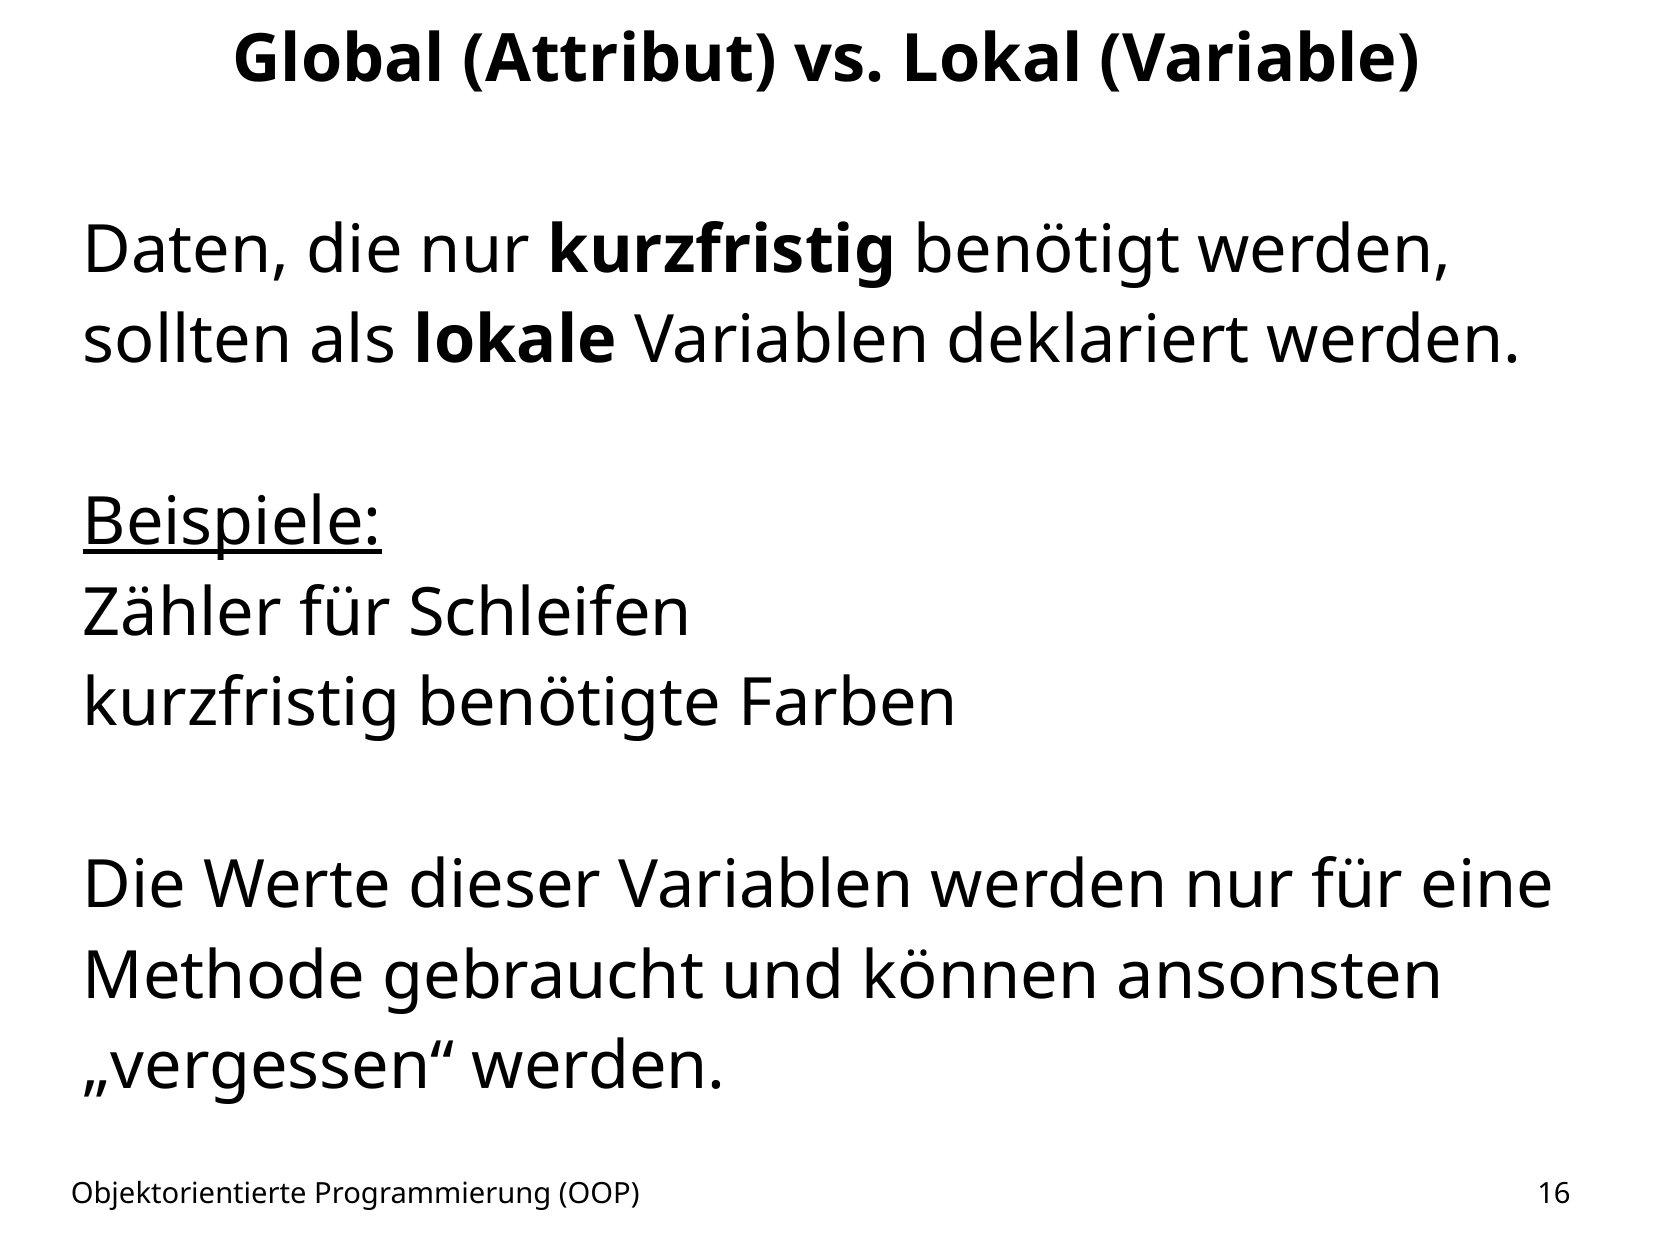

# Global (Attribut) vs. Lokal (Variable)
Daten, die nur kurzfristig benötigt werden, sollten als lokale Variablen deklariert werden.
Beispiele:
Zähler für Schleifen
kurzfristig benötigte Farben
Die Werte dieser Variablen werden nur für eine Methode gebraucht und können ansonsten „vergessen“ werden.
Objektorientierte Programmierung (OOP)
16